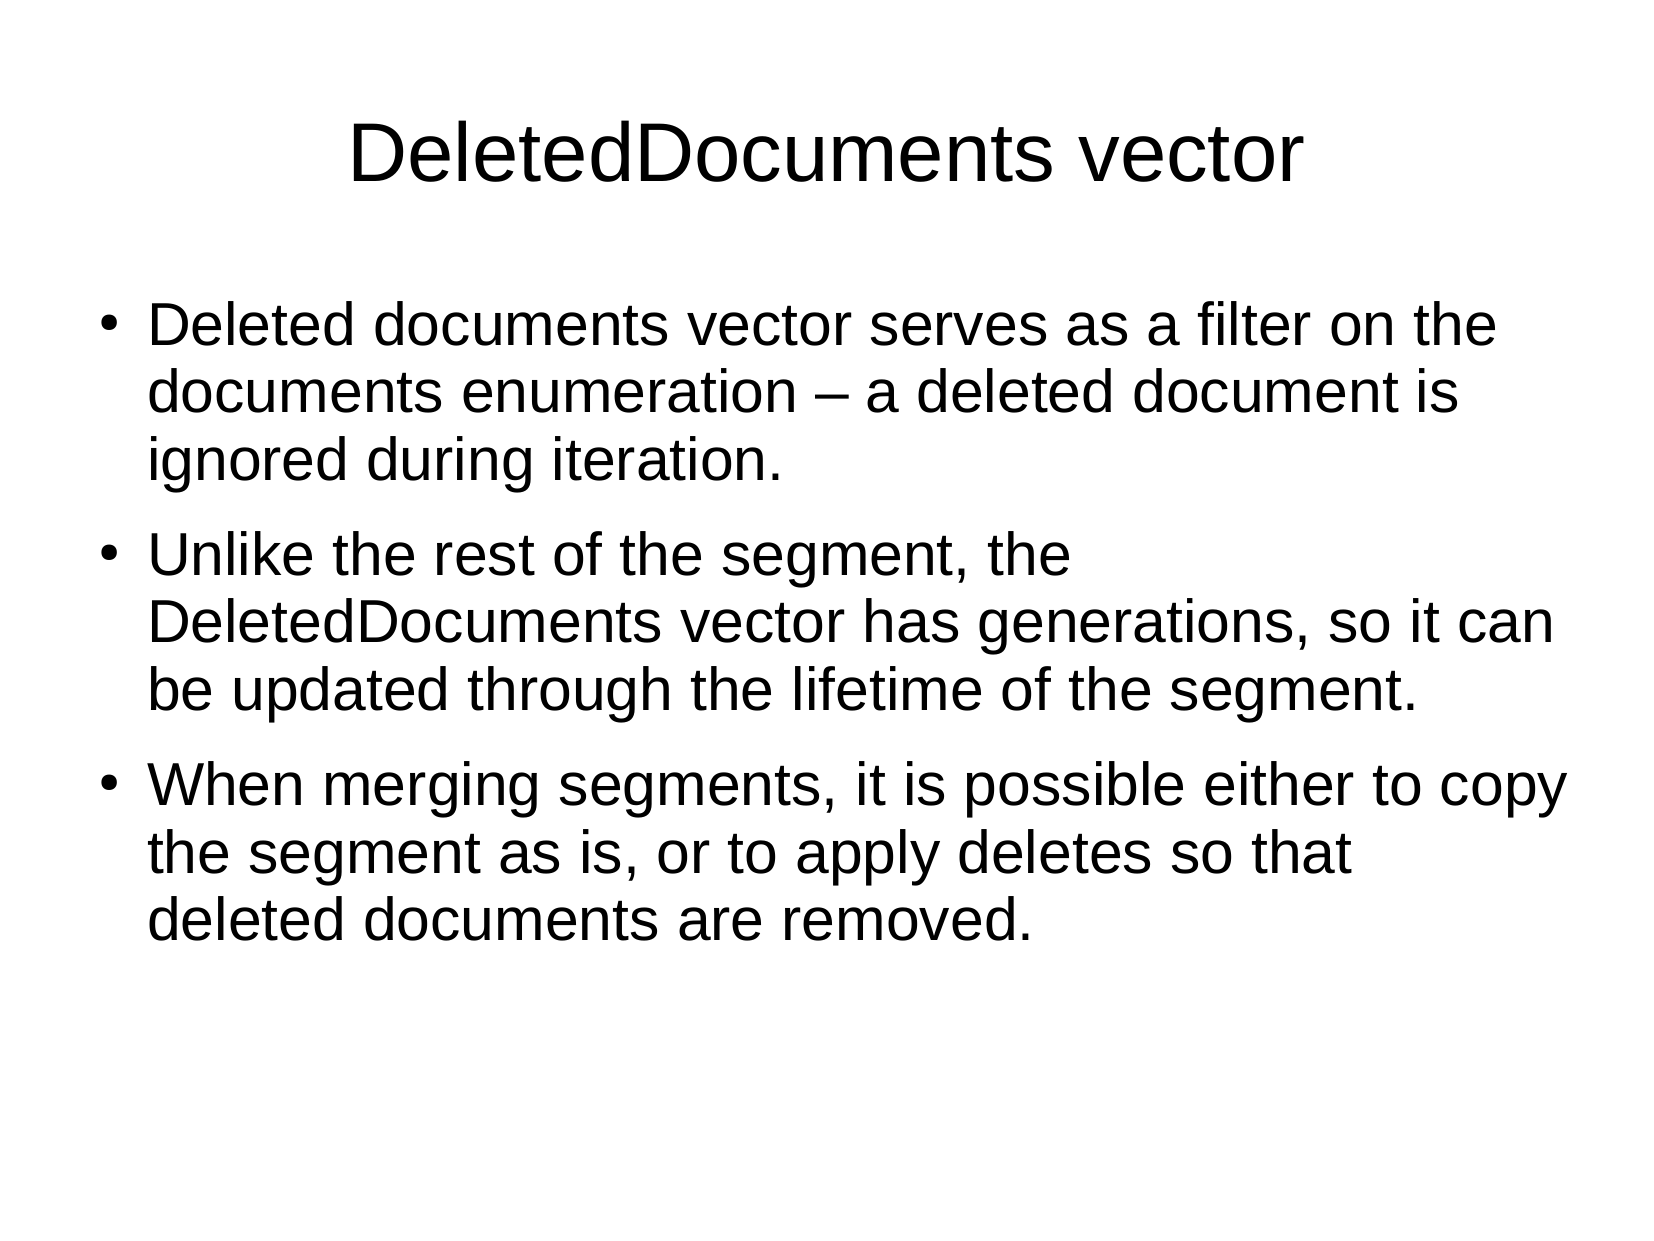

# DeletedDocuments vector
Deleted documents vector serves as a filter on the documents enumeration – a deleted document is ignored during iteration.
Unlike the rest of the segment, the DeletedDocuments vector has generations, so it can be updated through the lifetime of the segment.
When merging segments, it is possible either to copy the segment as is, or to apply deletes so that deleted documents are removed.